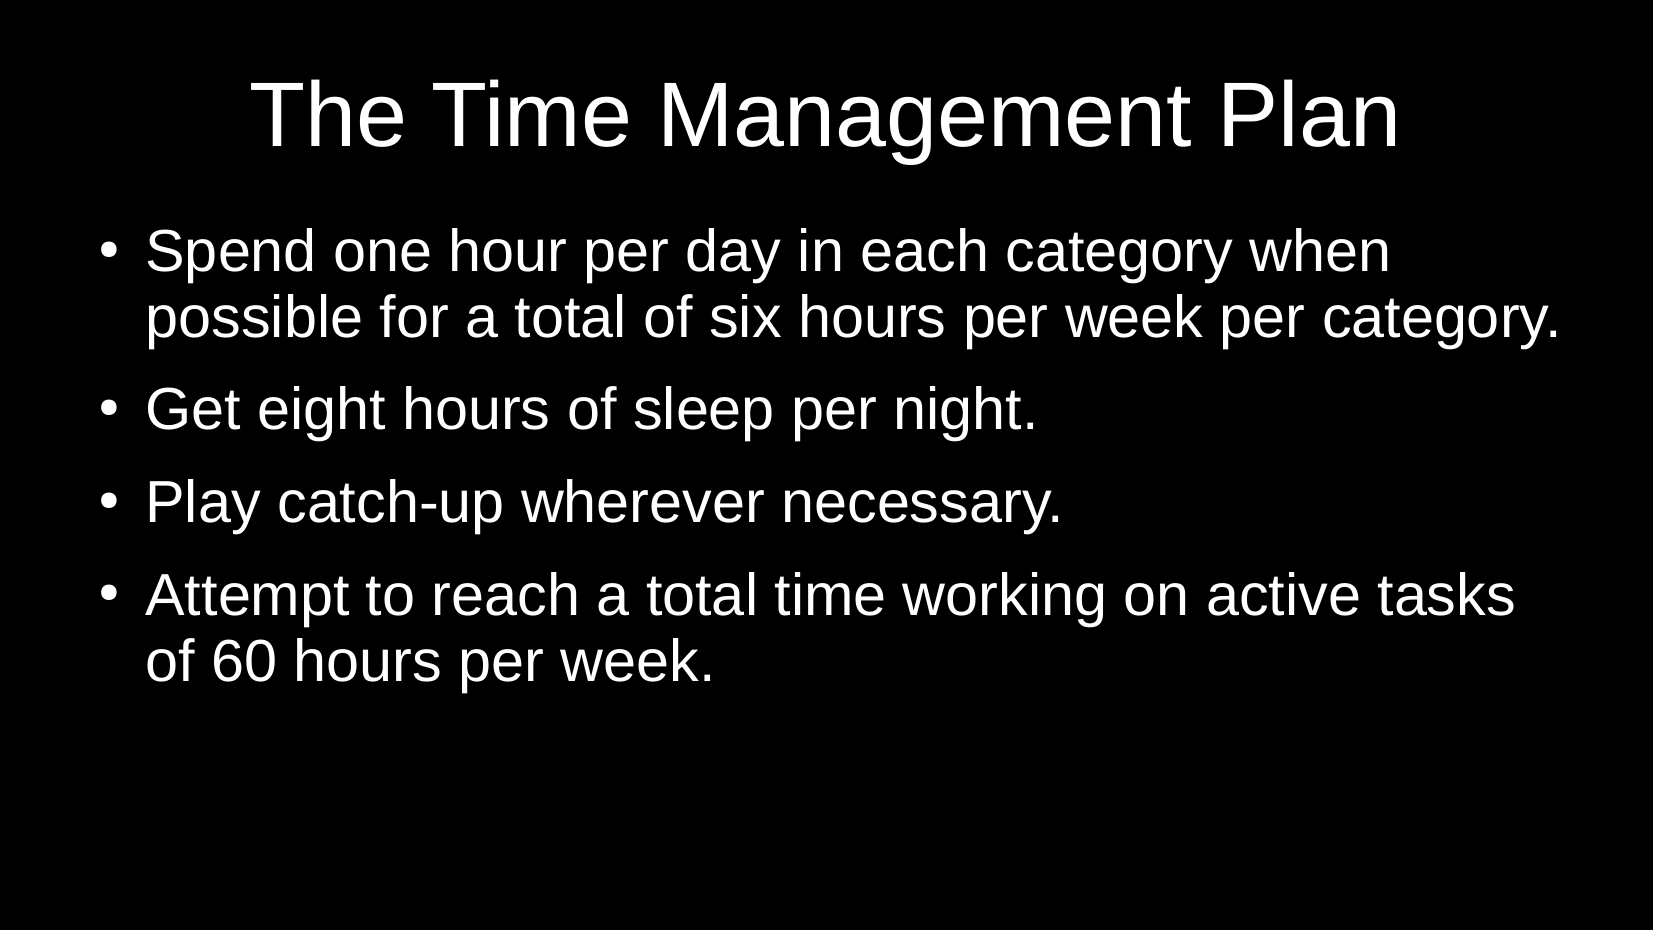

# The Time Management Plan
Spend one hour per day in each category when possible for a total of six hours per week per category.
Get eight hours of sleep per night.
Play catch-up wherever necessary.
Attempt to reach a total time working on active tasks of 60 hours per week.